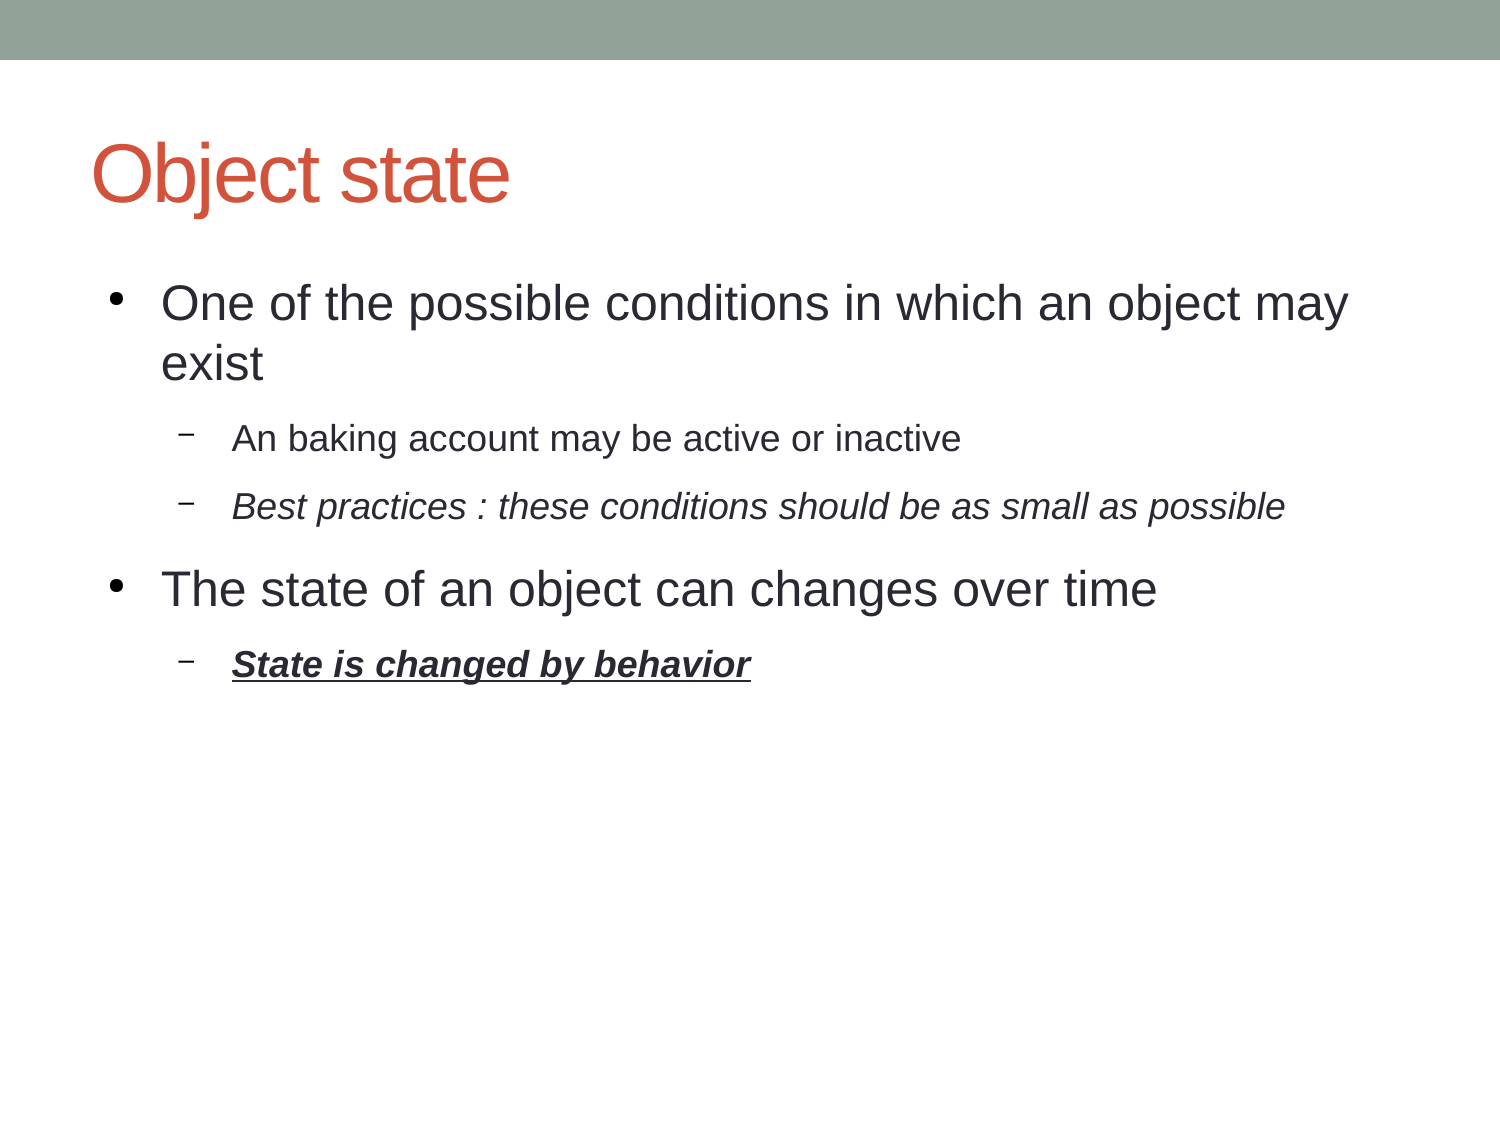

# Object state
One of the possible conditions in which an object may exist
An baking account may be active or inactive
Best practices : these conditions should be as small as possible
The state of an object can changes over time
State is changed by behavior